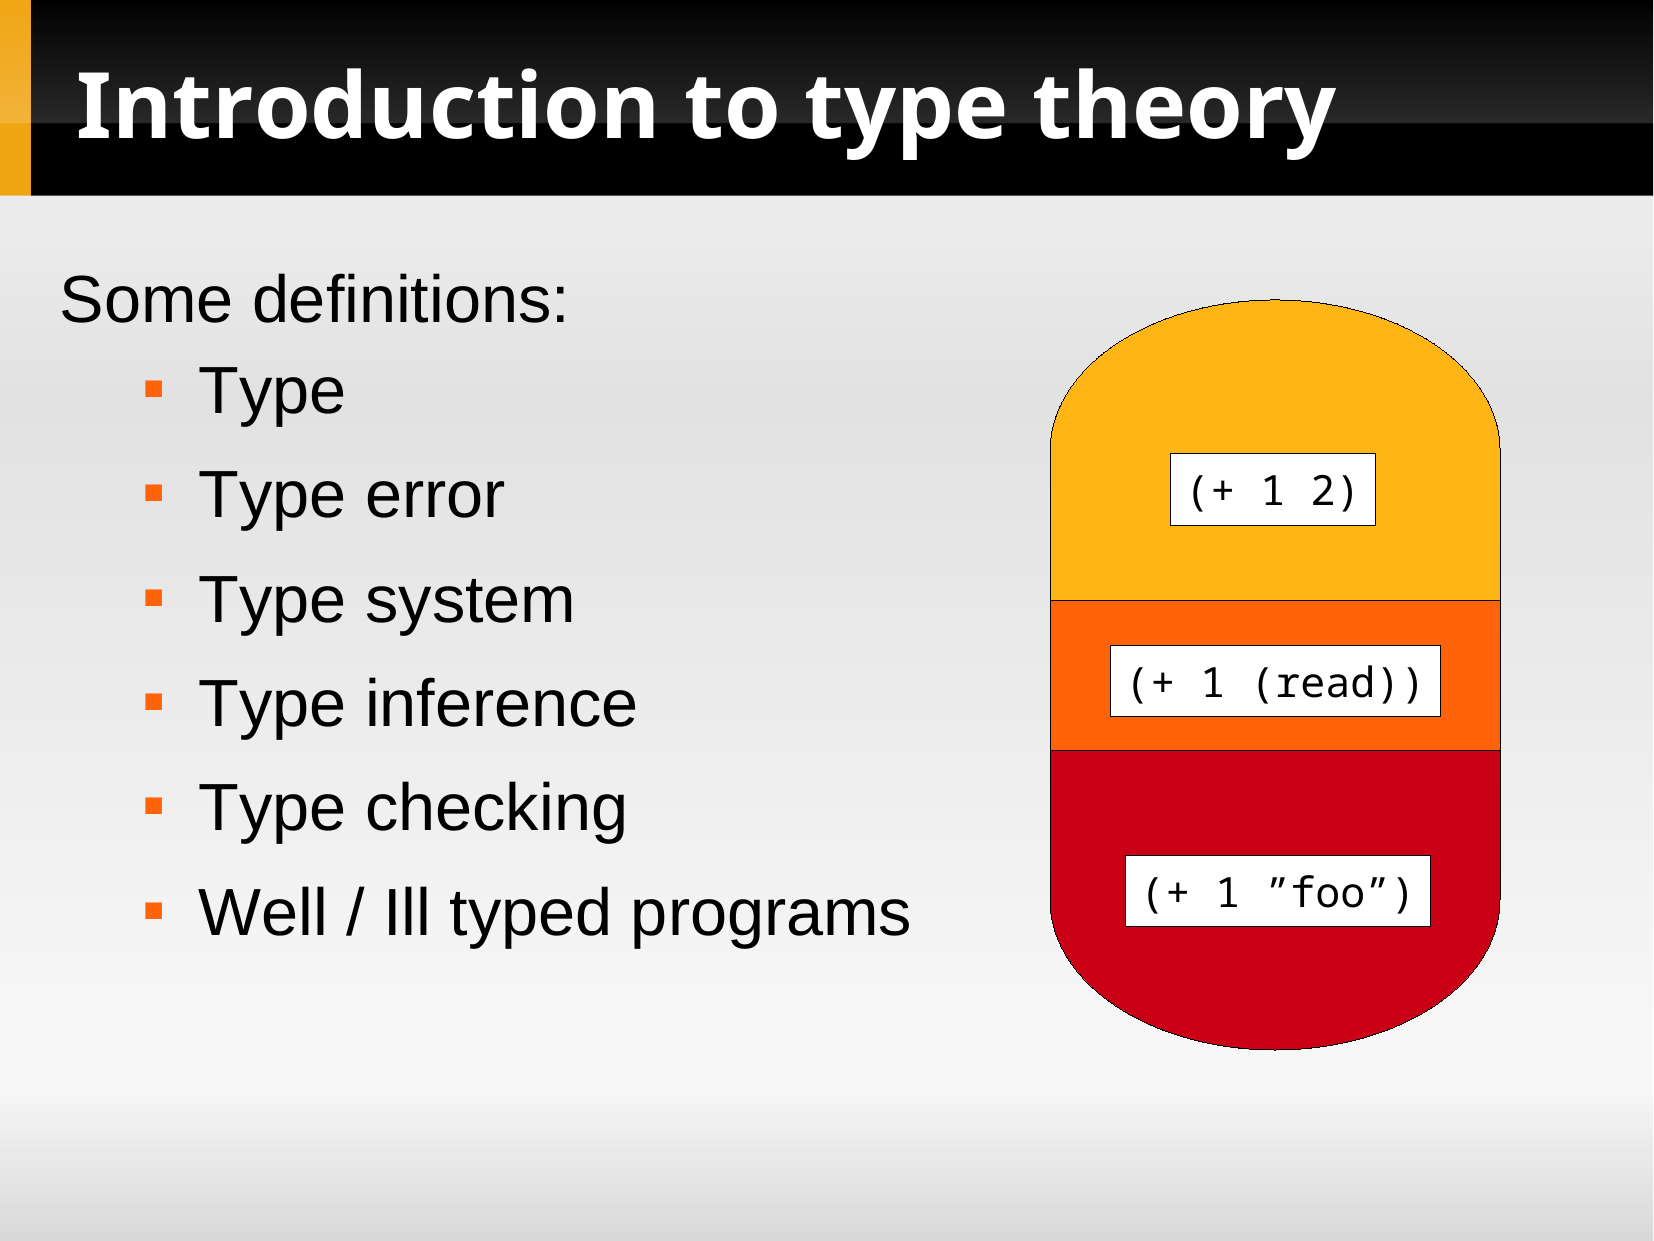

# Introduction to type theory
Some definitions:
Type
Type error
Type system
Type inference
Type checking
Well / Ill typed programs
(+ 1 2)
(+ 1 (read))
(+ 1 ”foo”)